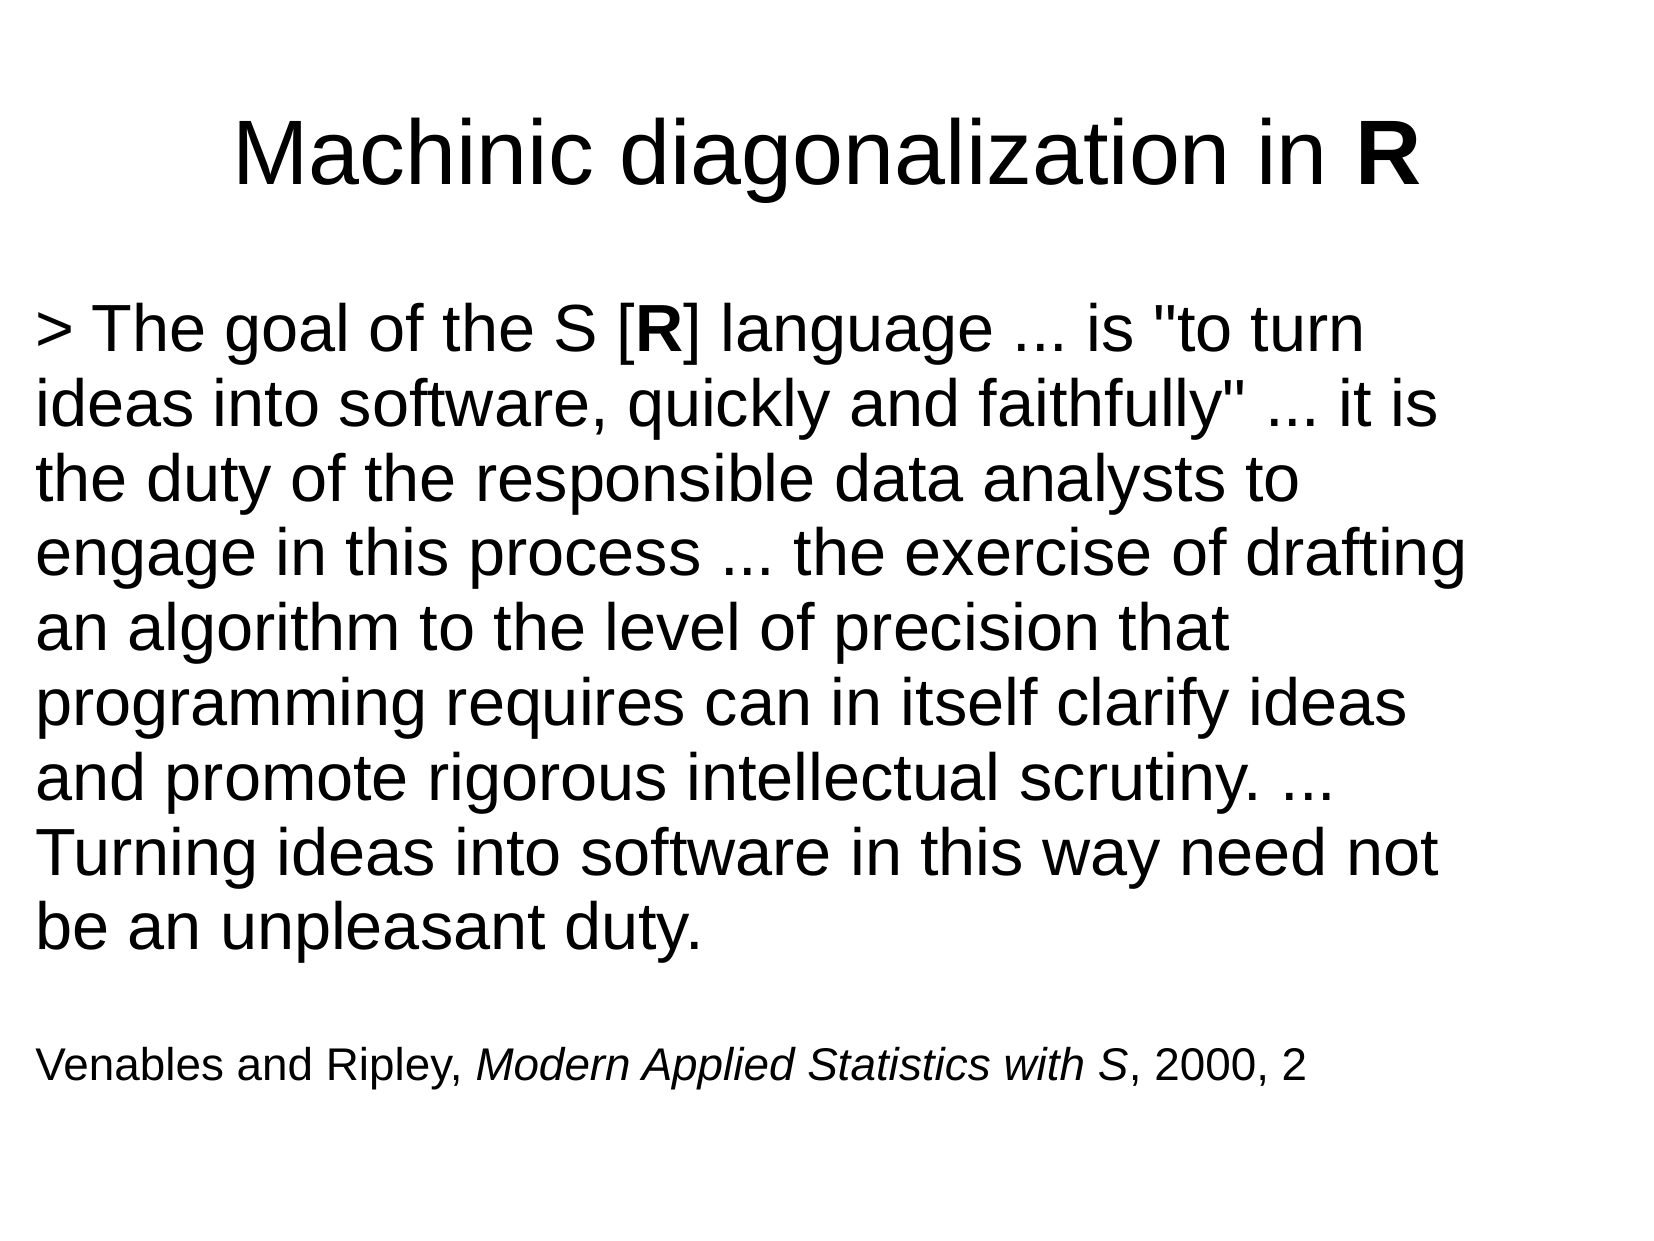

# Machinic diagonalization in R
> The goal of the S [R] language ... is "to turn ideas into software, quickly and faithfully" ... it is the duty of the responsible data analysts to engage in this process ... the exercise of drafting an algorithm to the level of precision that programming requires can in itself clarify ideas and promote rigorous intellectual scrutiny. ... Turning ideas into software in this way need not be an unpleasant duty.
Venables and Ripley, Modern Applied Statistics with S, 2000, 2